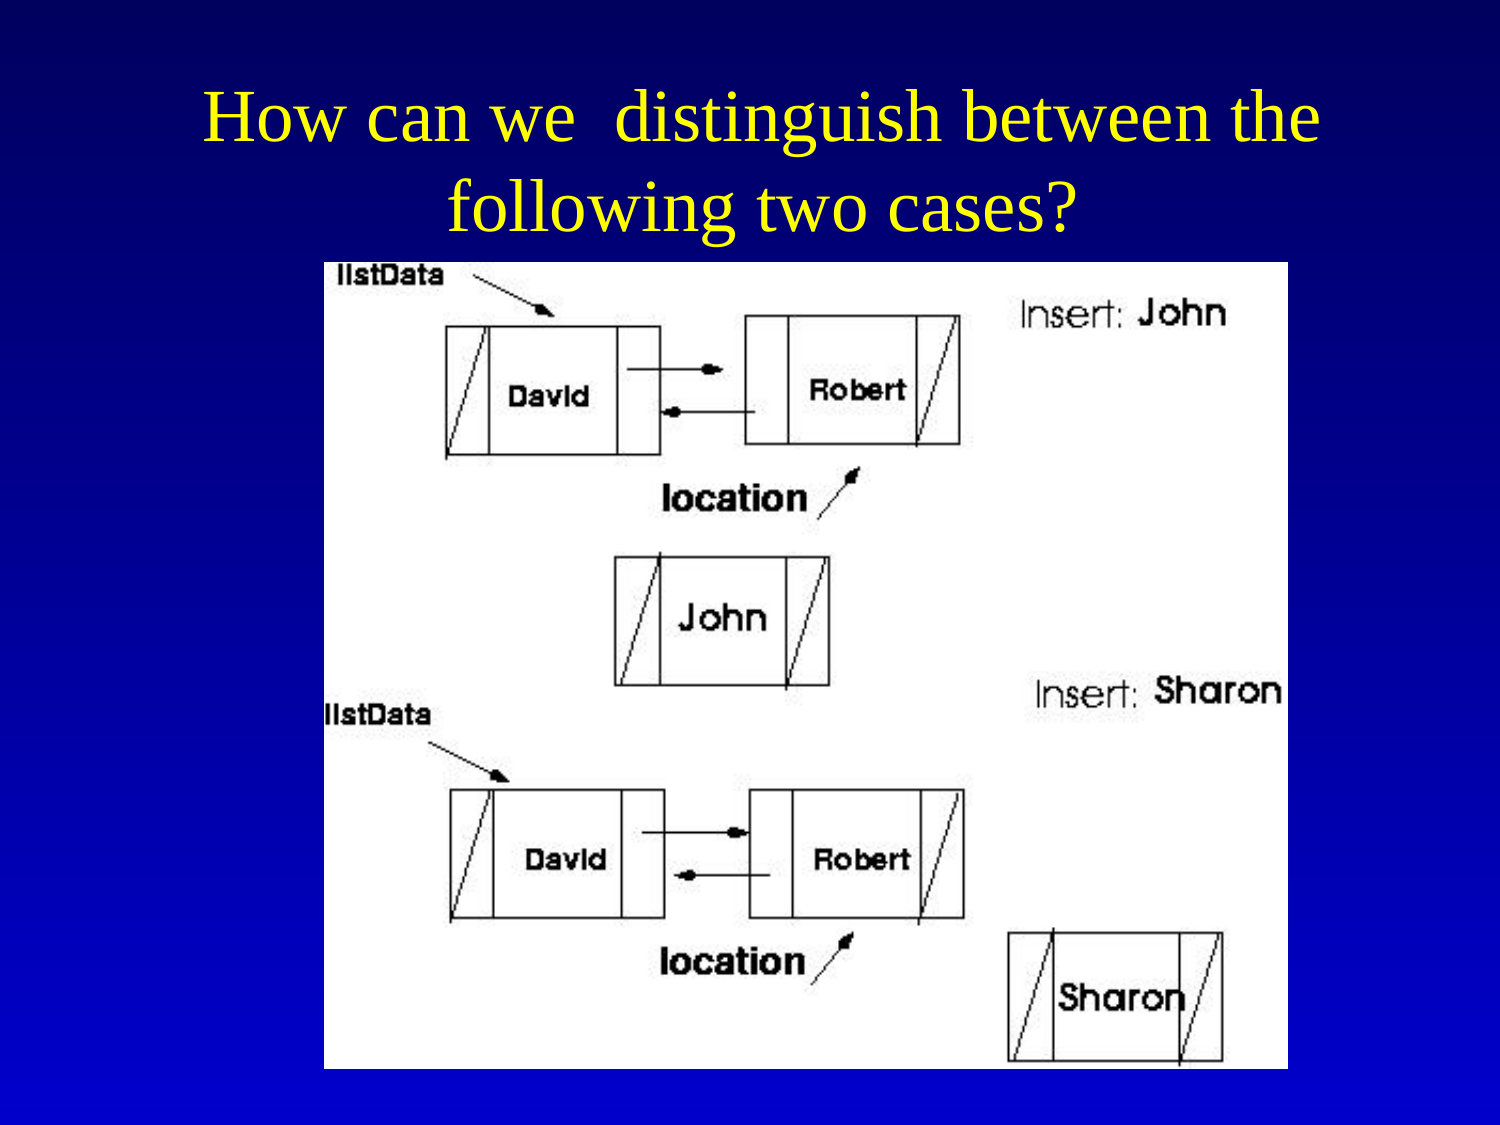

# How can we distinguish between the following two cases?